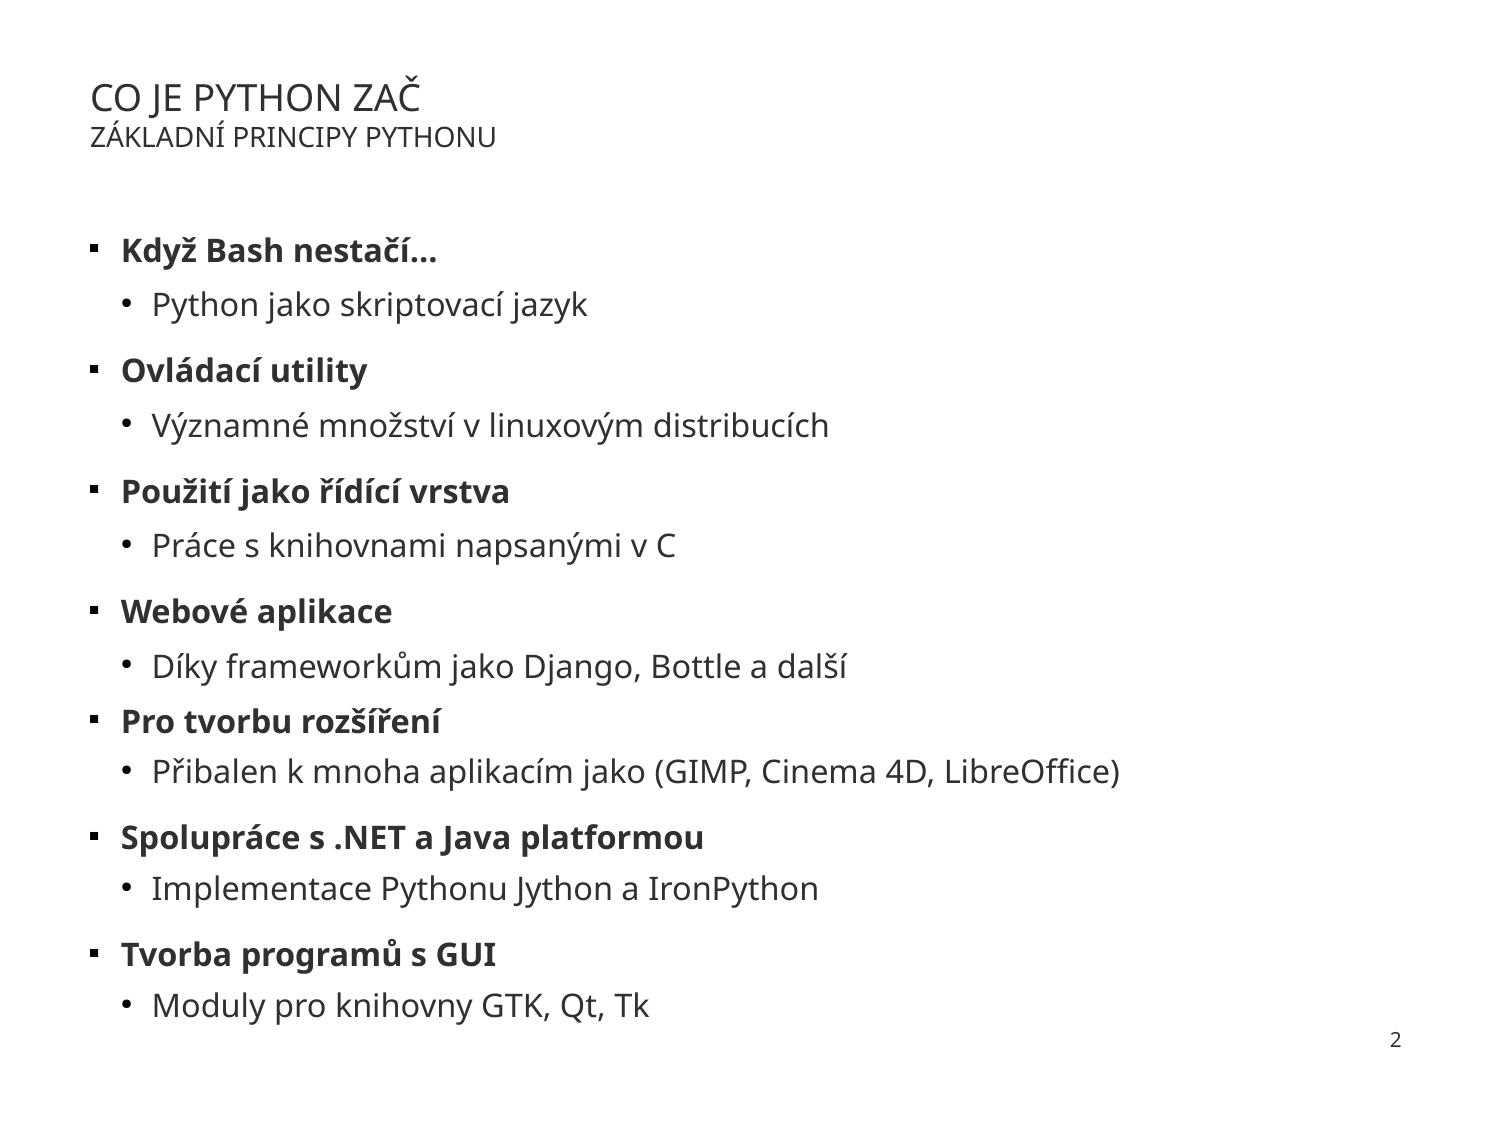

Co je python zač
základní principy pythonu
# Když Bash nestačí…
Python jako skriptovací jazyk
Ovládací utility
Významné množství v linuxovým distribucích
Použití jako řídící vrstva
Práce s knihovnami napsanými v C
Webové aplikace
Díky frameworkům jako Django, Bottle a další
Pro tvorbu rozšíření
Přibalen k mnoha aplikacím jako (GIMP, Cinema 4D, LibreOffice)
Spolupráce s .NET a Java platformou
Implementace Pythonu Jython a IronPython
Tvorba programů s GUI
Moduly pro knihovny GTK, Qt, Tk